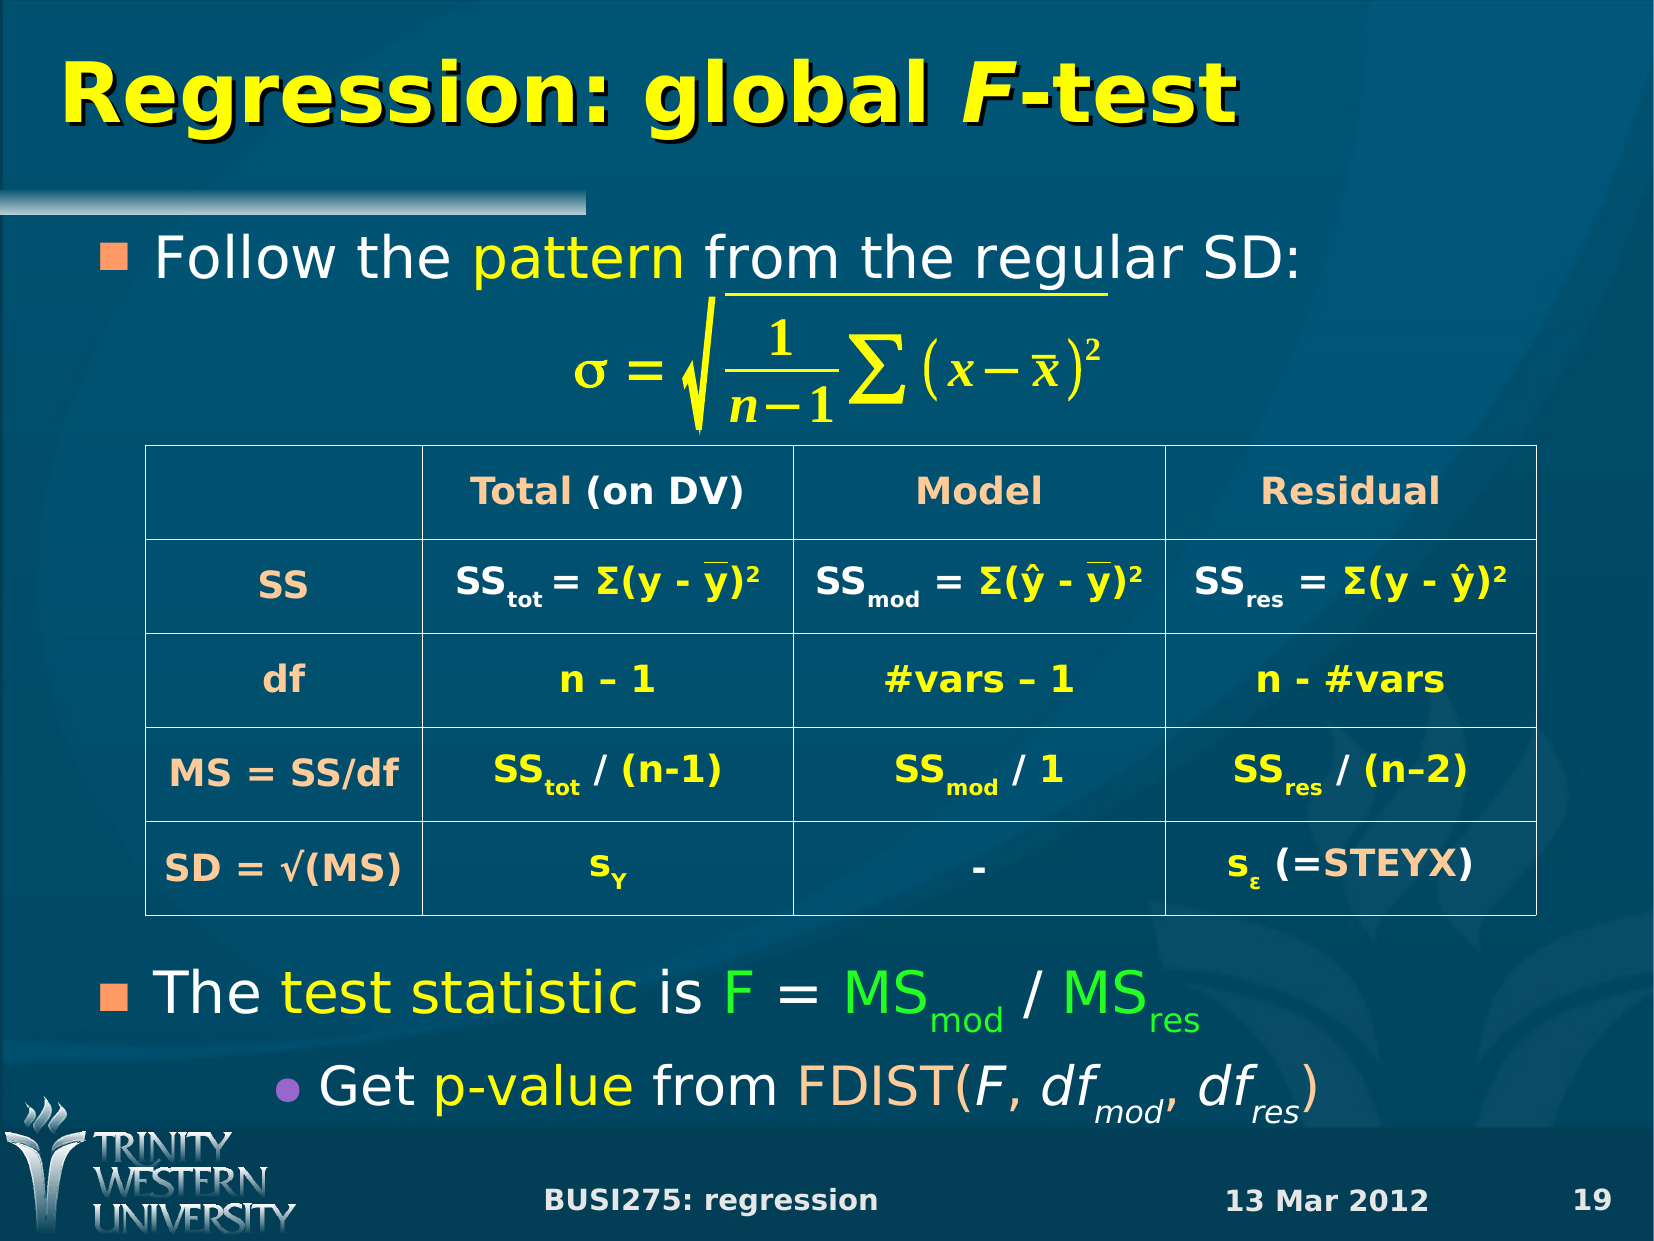

# Regression: global F-test
Follow the pattern from the regular SD:
| | Total (on DV) | Model | Residual |
| --- | --- | --- | --- |
| SS | SStot = Σ(y - y)2 | SSmod = Σ(ŷ - y)2 | SSres = Σ(y - ŷ)2 |
| df | n – 1 | #vars – 1 | n - #vars |
| MS = SS/df | SStot / (n-1) | SSmod / 1 | SSres / (n–2) |
| SD = √(MS) | sY | - | sε (=STEYX) |
The test statistic is F = MSmod / MSres
Get p-value from FDIST(F, dfmod, dfres)
BUSI275: regression
13 Mar 2012
19